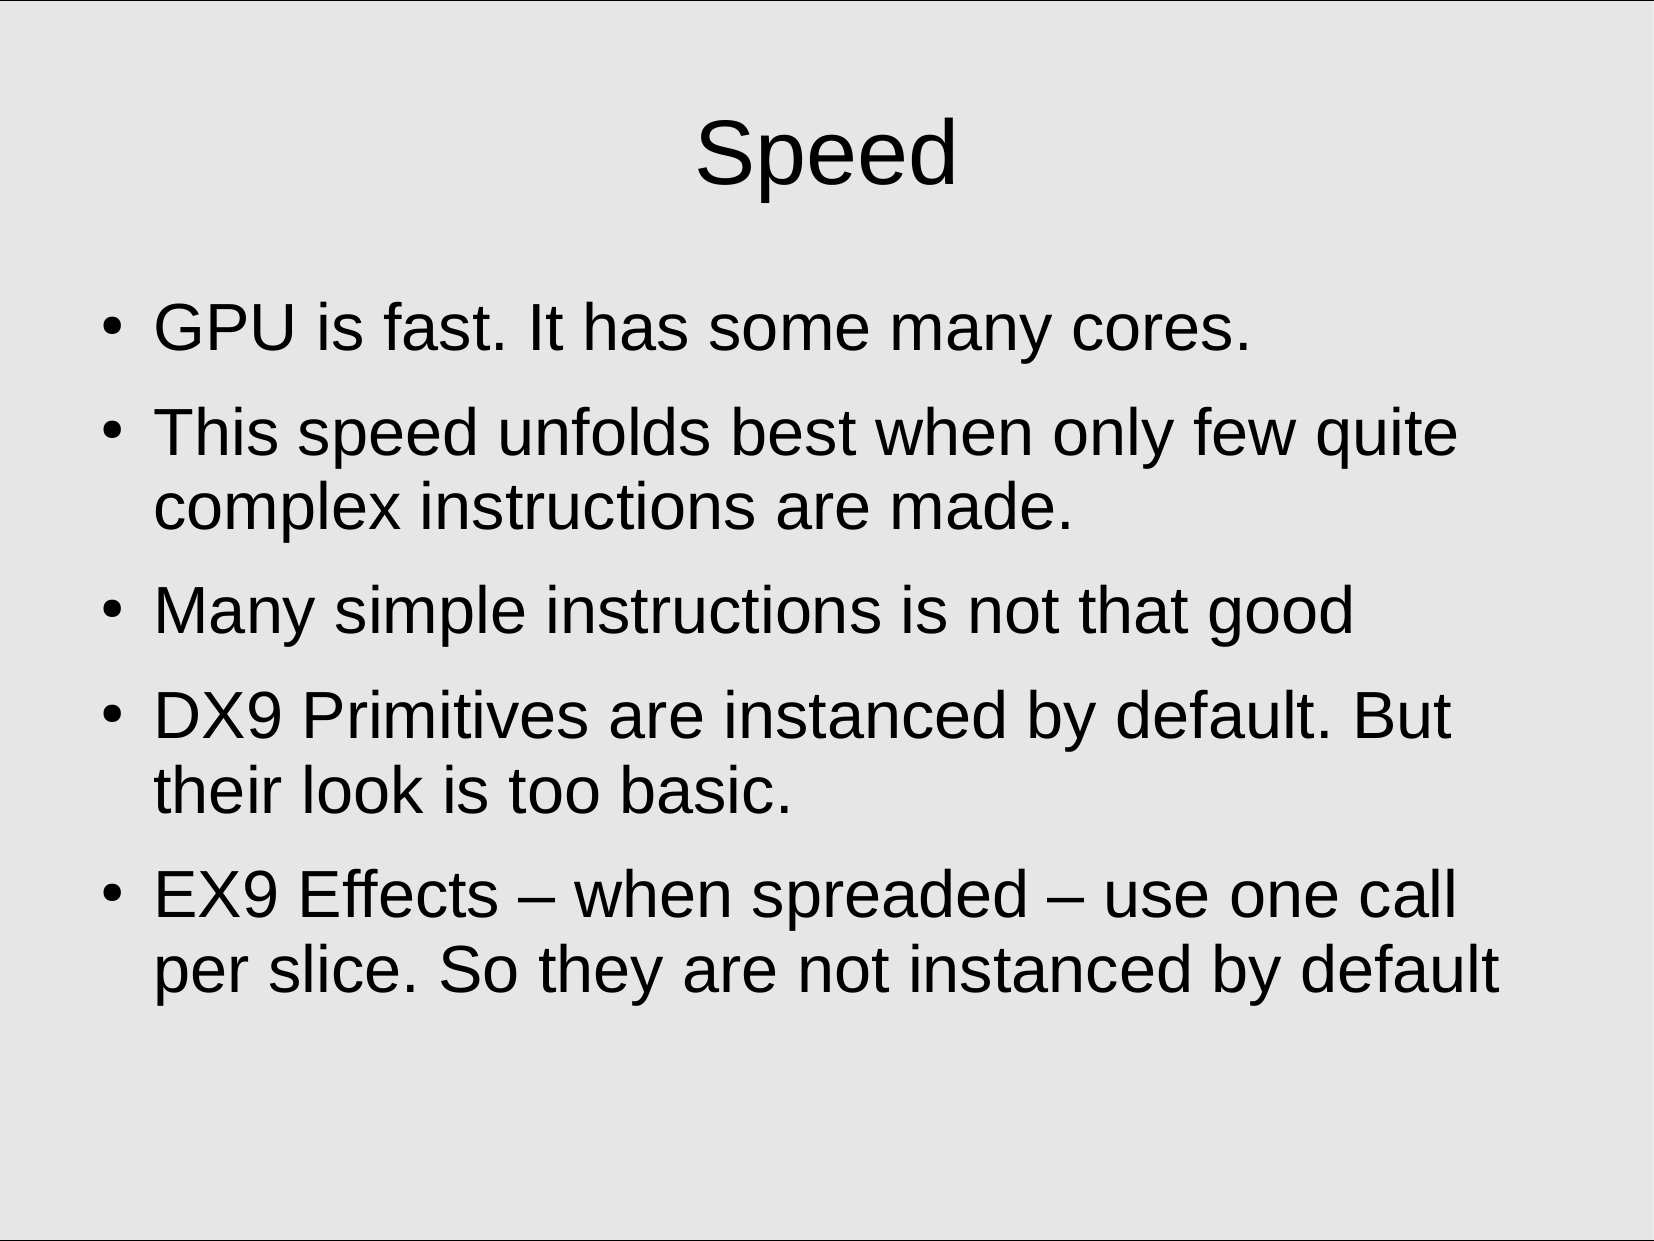

# Speed
GPU is fast. It has some many cores.
This speed unfolds best when only few quite complex instructions are made.
Many simple instructions is not that good
DX9 Primitives are instanced by default. But their look is too basic.
EX9 Effects – when spreaded – use one call per slice. So they are not instanced by default